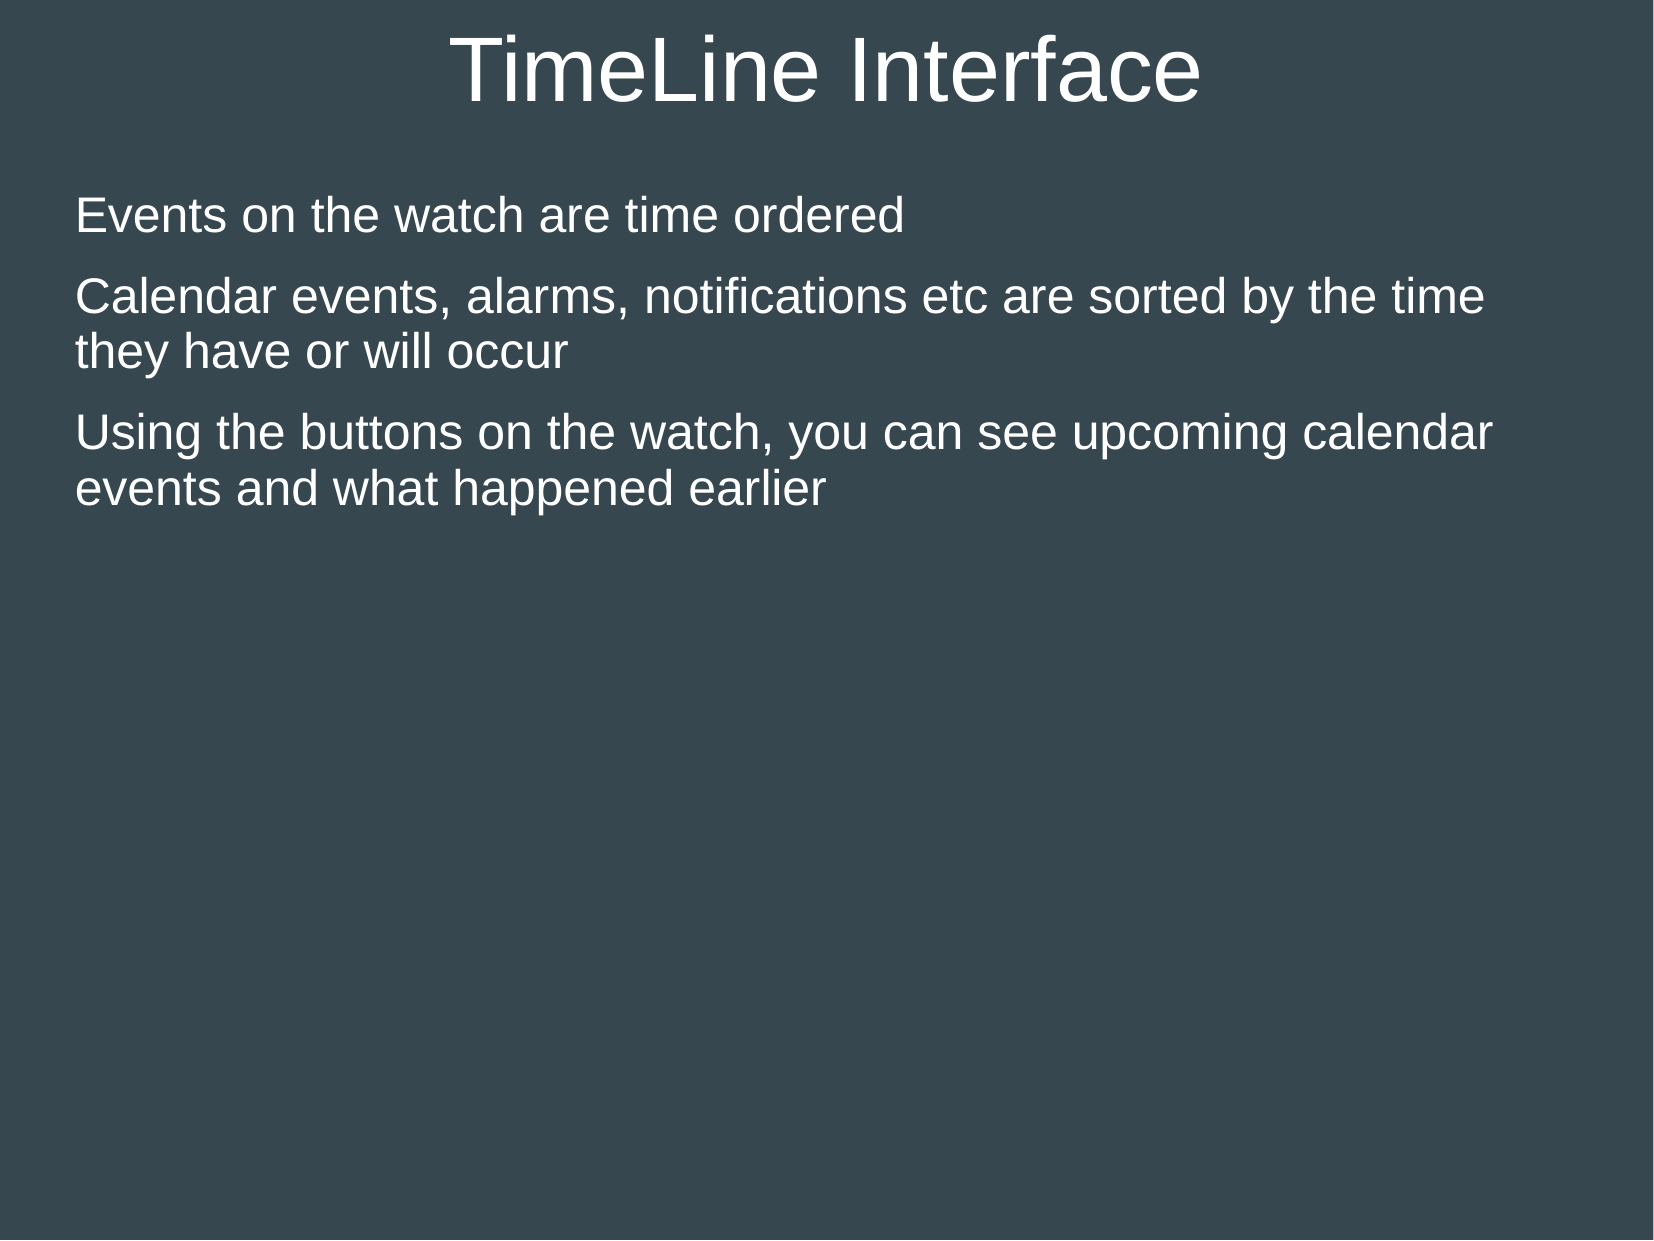

# TimeLine Interface
Events on the watch are time ordered
Calendar events, alarms, notifications etc are sorted by the time they have or will occur
Using the buttons on the watch, you can see upcoming calendar events and what happened earlier